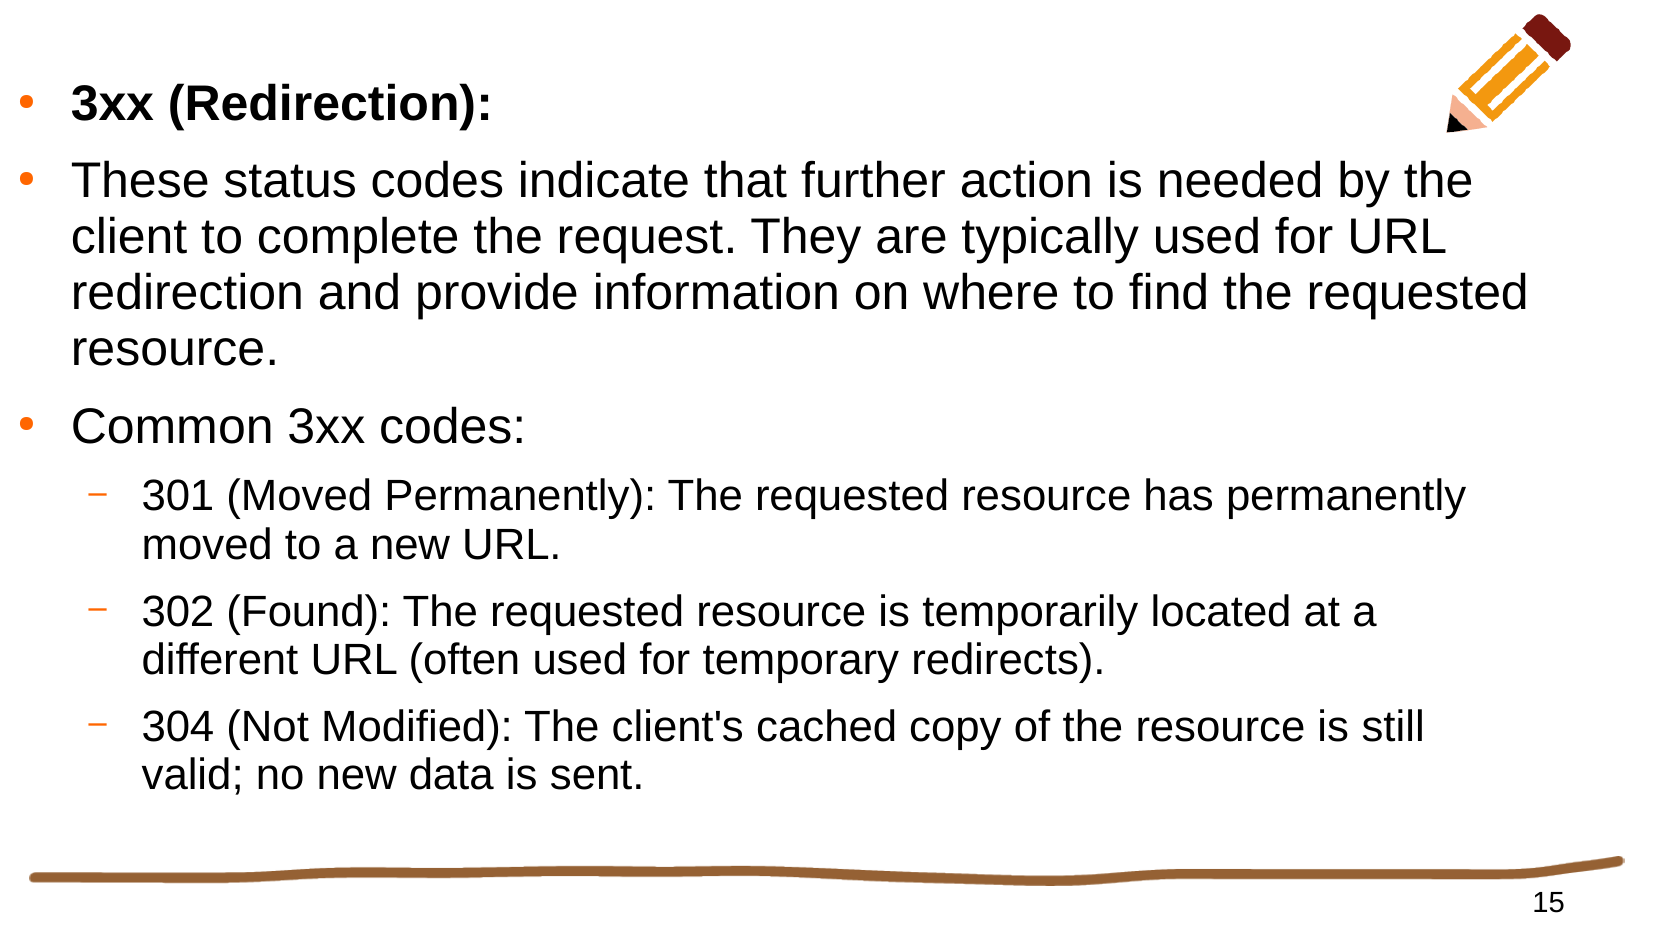

# 3xx (Redirection):
These status codes indicate that further action is needed by the client to complete the request. They are typically used for URL redirection and provide information on where to find the requested resource.
Common 3xx codes:
301 (Moved Permanently): The requested resource has permanently moved to a new URL.
302 (Found): The requested resource is temporarily located at a different URL (often used for temporary redirects).
304 (Not Modified): The client's cached copy of the resource is still valid; no new data is sent.
15